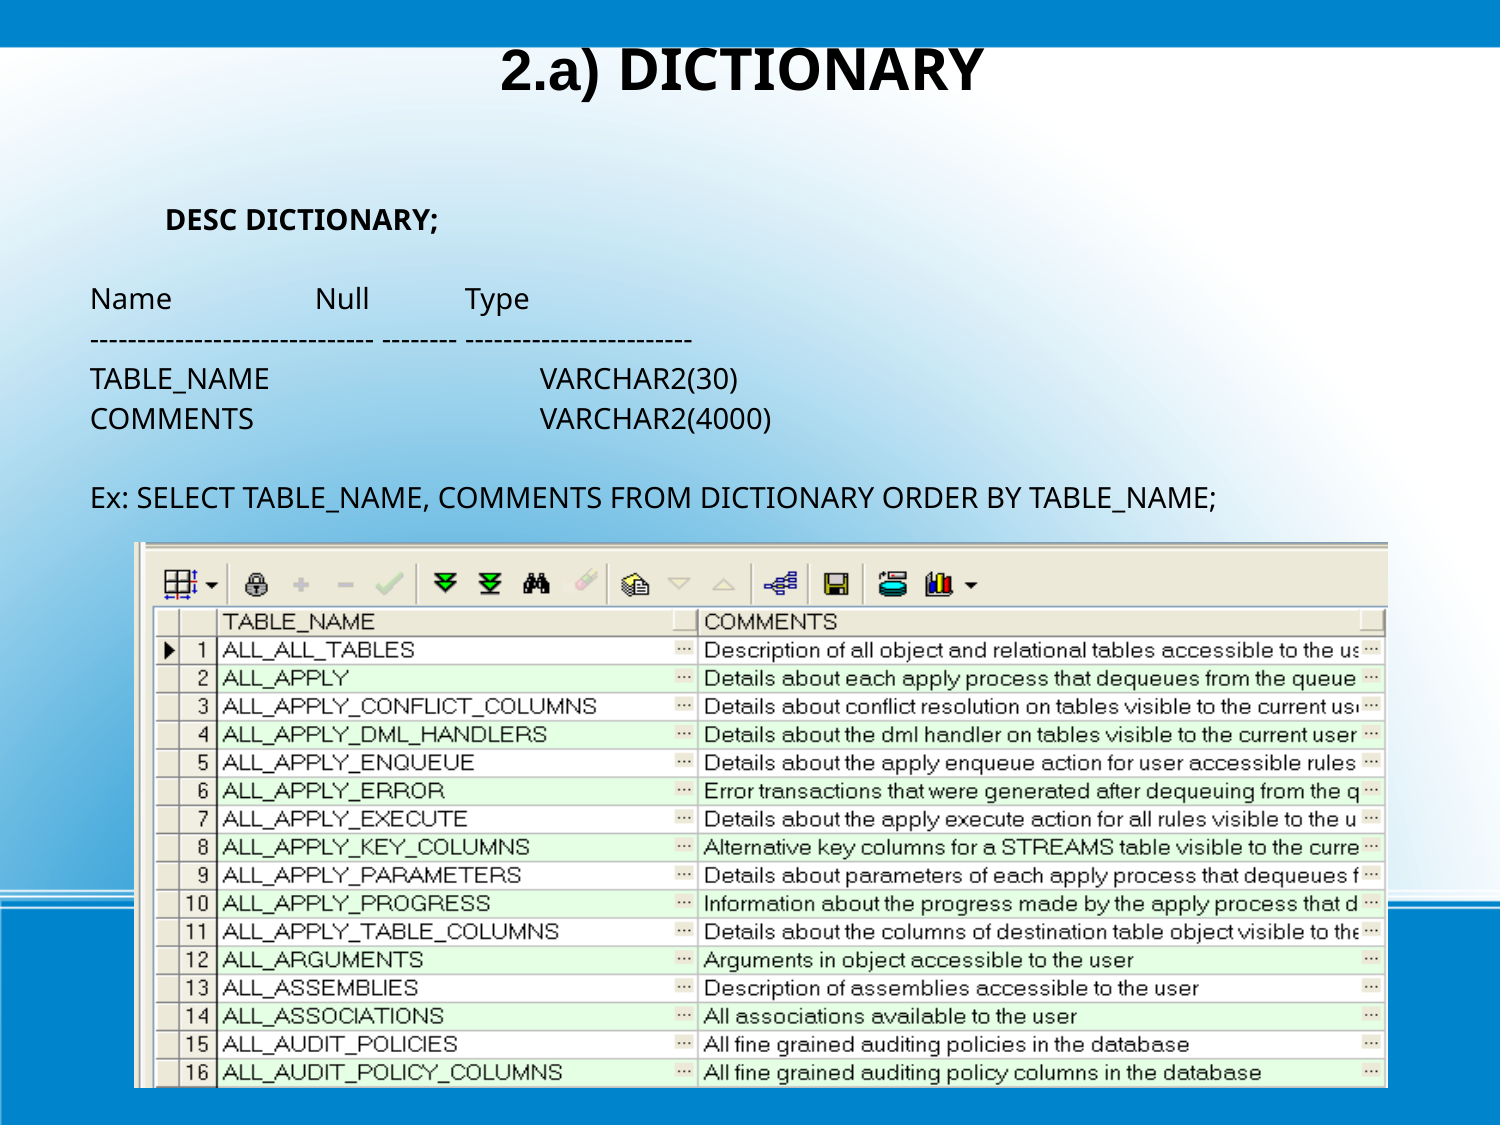

# 2.a) DICTIONARY
	DESC DICTIONARY;
Name 		Null 		Type
------------------------------ -------- ------------------------
TABLE_NAME 				VARCHAR2(30)
COMMENTS 				VARCHAR2(4000)
Ex: SELECT TABLE_NAME, COMMENTS FROM DICTIONARY ORDER BY TABLE_NAME;